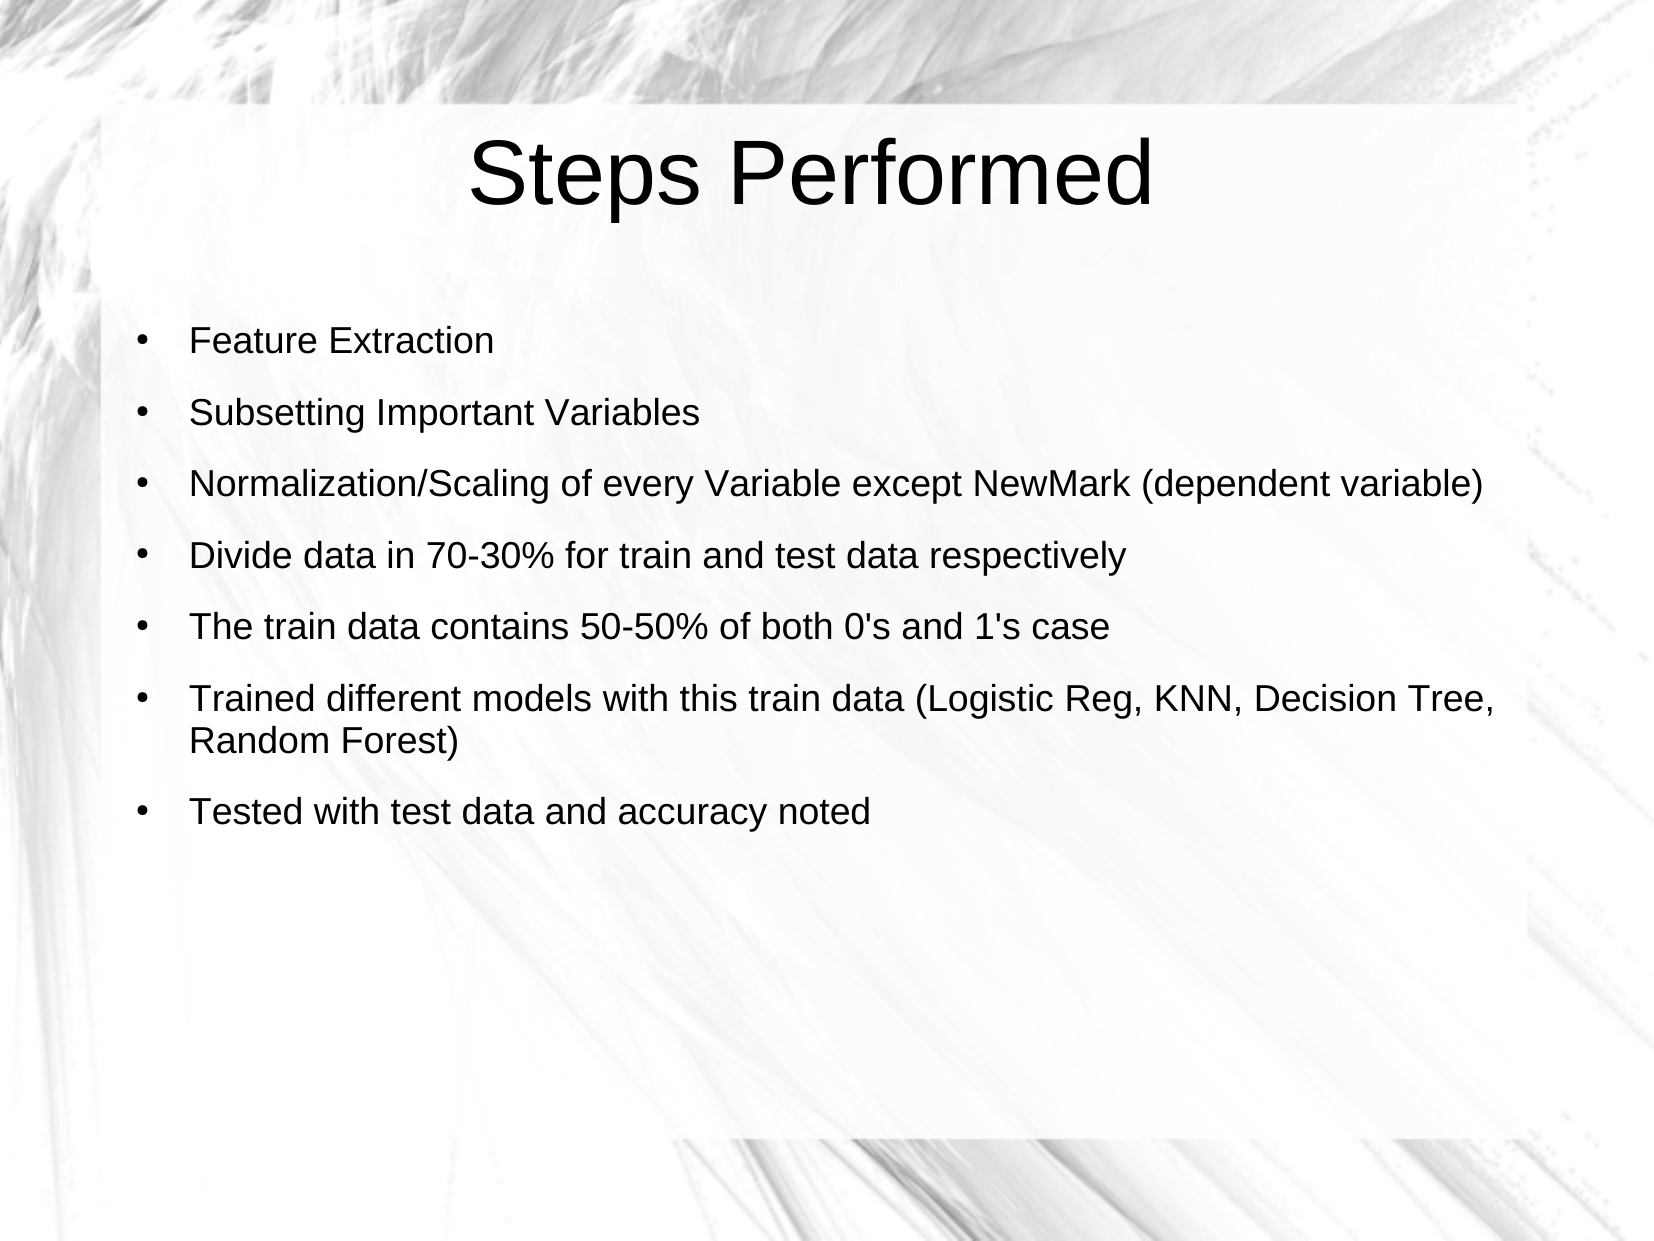

# Steps Performed
Feature Extraction
Subsetting Important Variables
Normalization/Scaling of every Variable except NewMark (dependent variable)
Divide data in 70-30% for train and test data respectively
The train data contains 50-50% of both 0's and 1's case
Trained different models with this train data (Logistic Reg, KNN, Decision Tree, Random Forest)
Tested with test data and accuracy noted